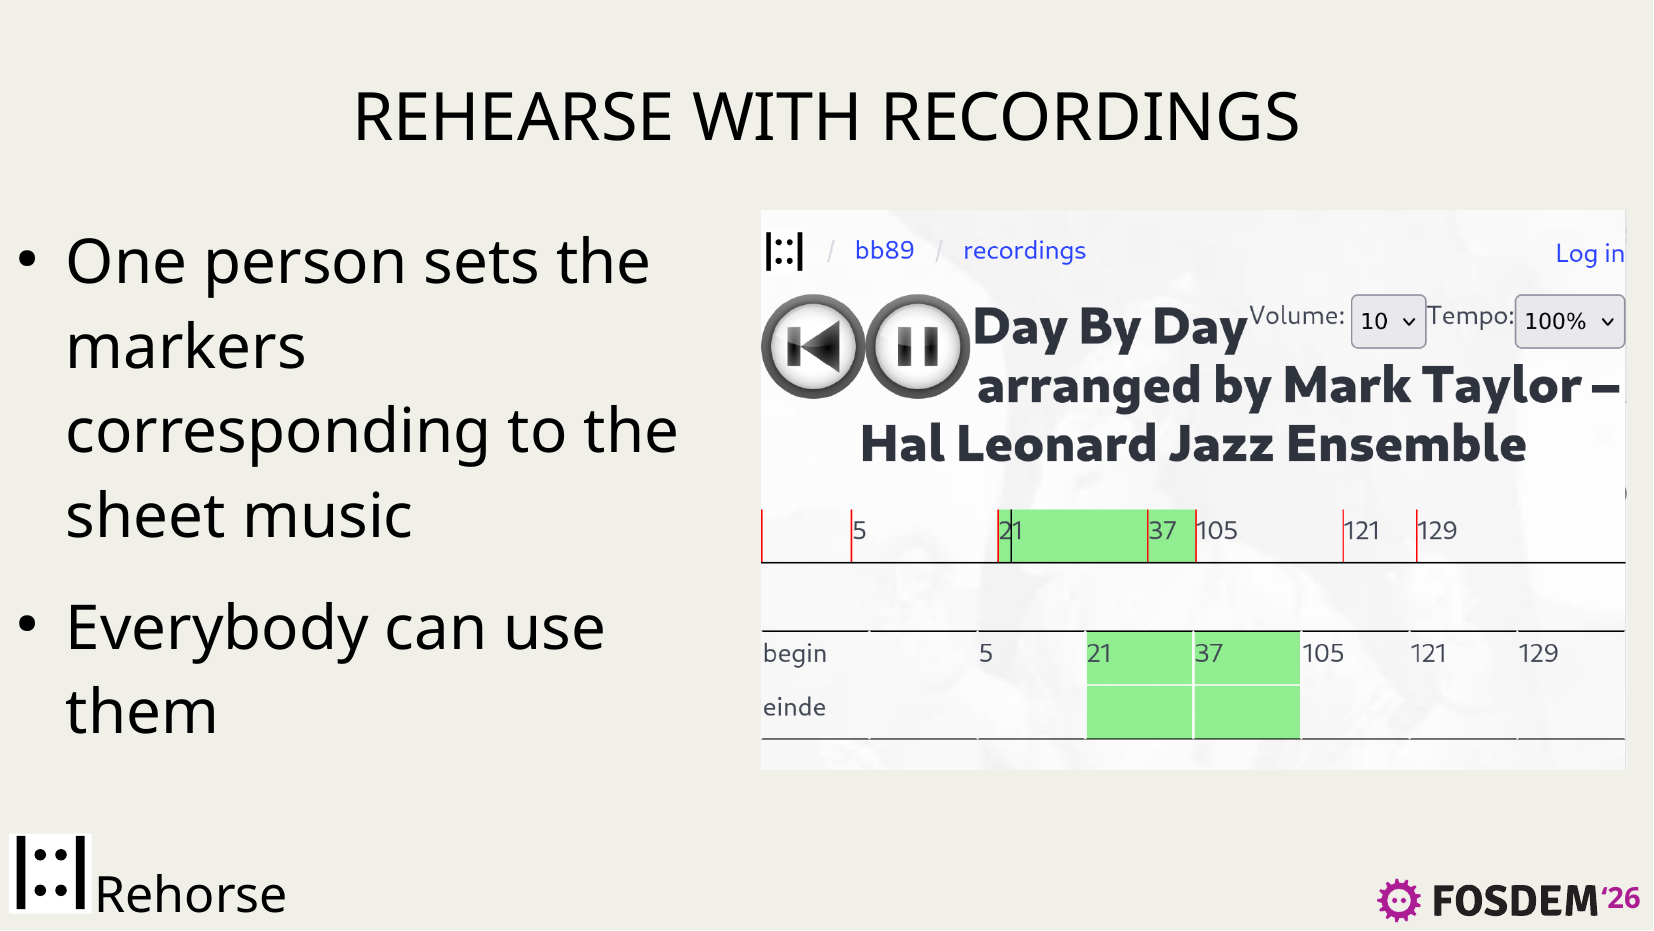

# Rehearse with recordings
One person sets the markers corresponding to the sheet music
Everybody can use them